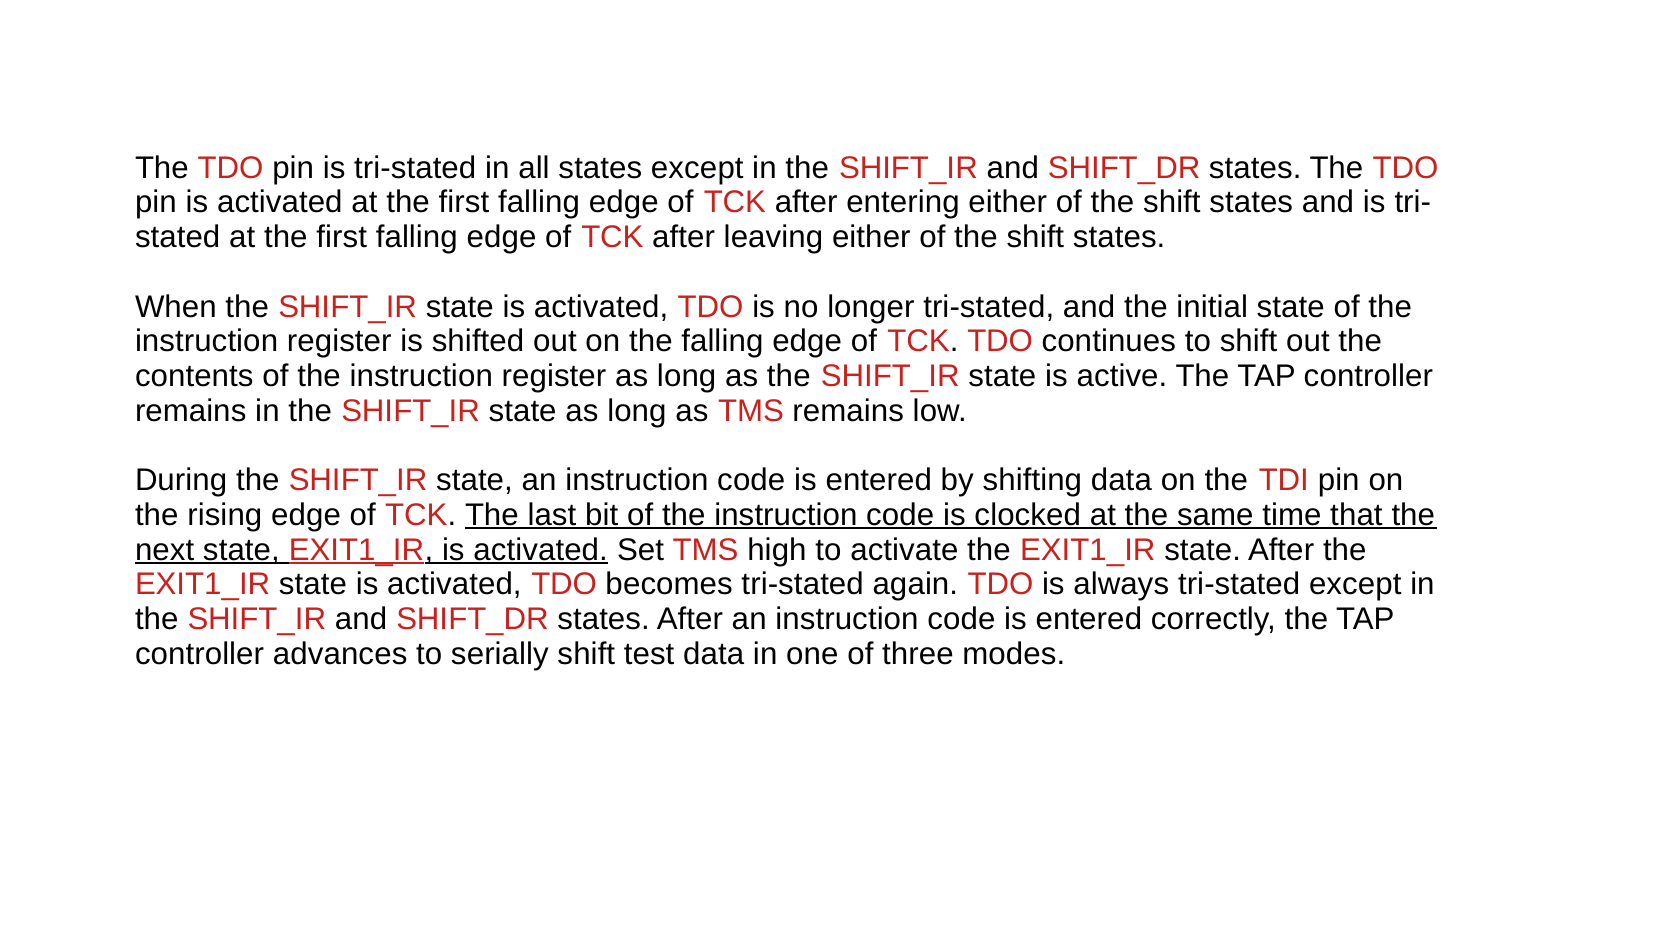

The TDO pin is tri-stated in all states except in the SHIFT_IR and SHIFT_DR states. The TDO pin is activated at the first falling edge of TCK after entering either of the shift states and is tri-stated at the first falling edge of TCK after leaving either of the shift states.
When the SHIFT_IR state is activated, TDO is no longer tri-stated, and the initial state of the instruction register is shifted out on the falling edge of TCK. TDO continues to shift out the contents of the instruction register as long as the SHIFT_IR state is active. The TAP controller remains in the SHIFT_IR state as long as TMS remains low.
During the SHIFT_IR state, an instruction code is entered by shifting data on the TDI pin on the rising edge of TCK. The last bit of the instruction code is clocked at the same time that the next state, EXIT1_IR, is activated. Set TMS high to activate the EXIT1_IR state. After the EXIT1_IR state is activated, TDO becomes tri-stated again. TDO is always tri-stated except in the SHIFT_IR and SHIFT_DR states. After an instruction code is entered correctly, the TAP controller advances to serially shift test data in one of three modes.